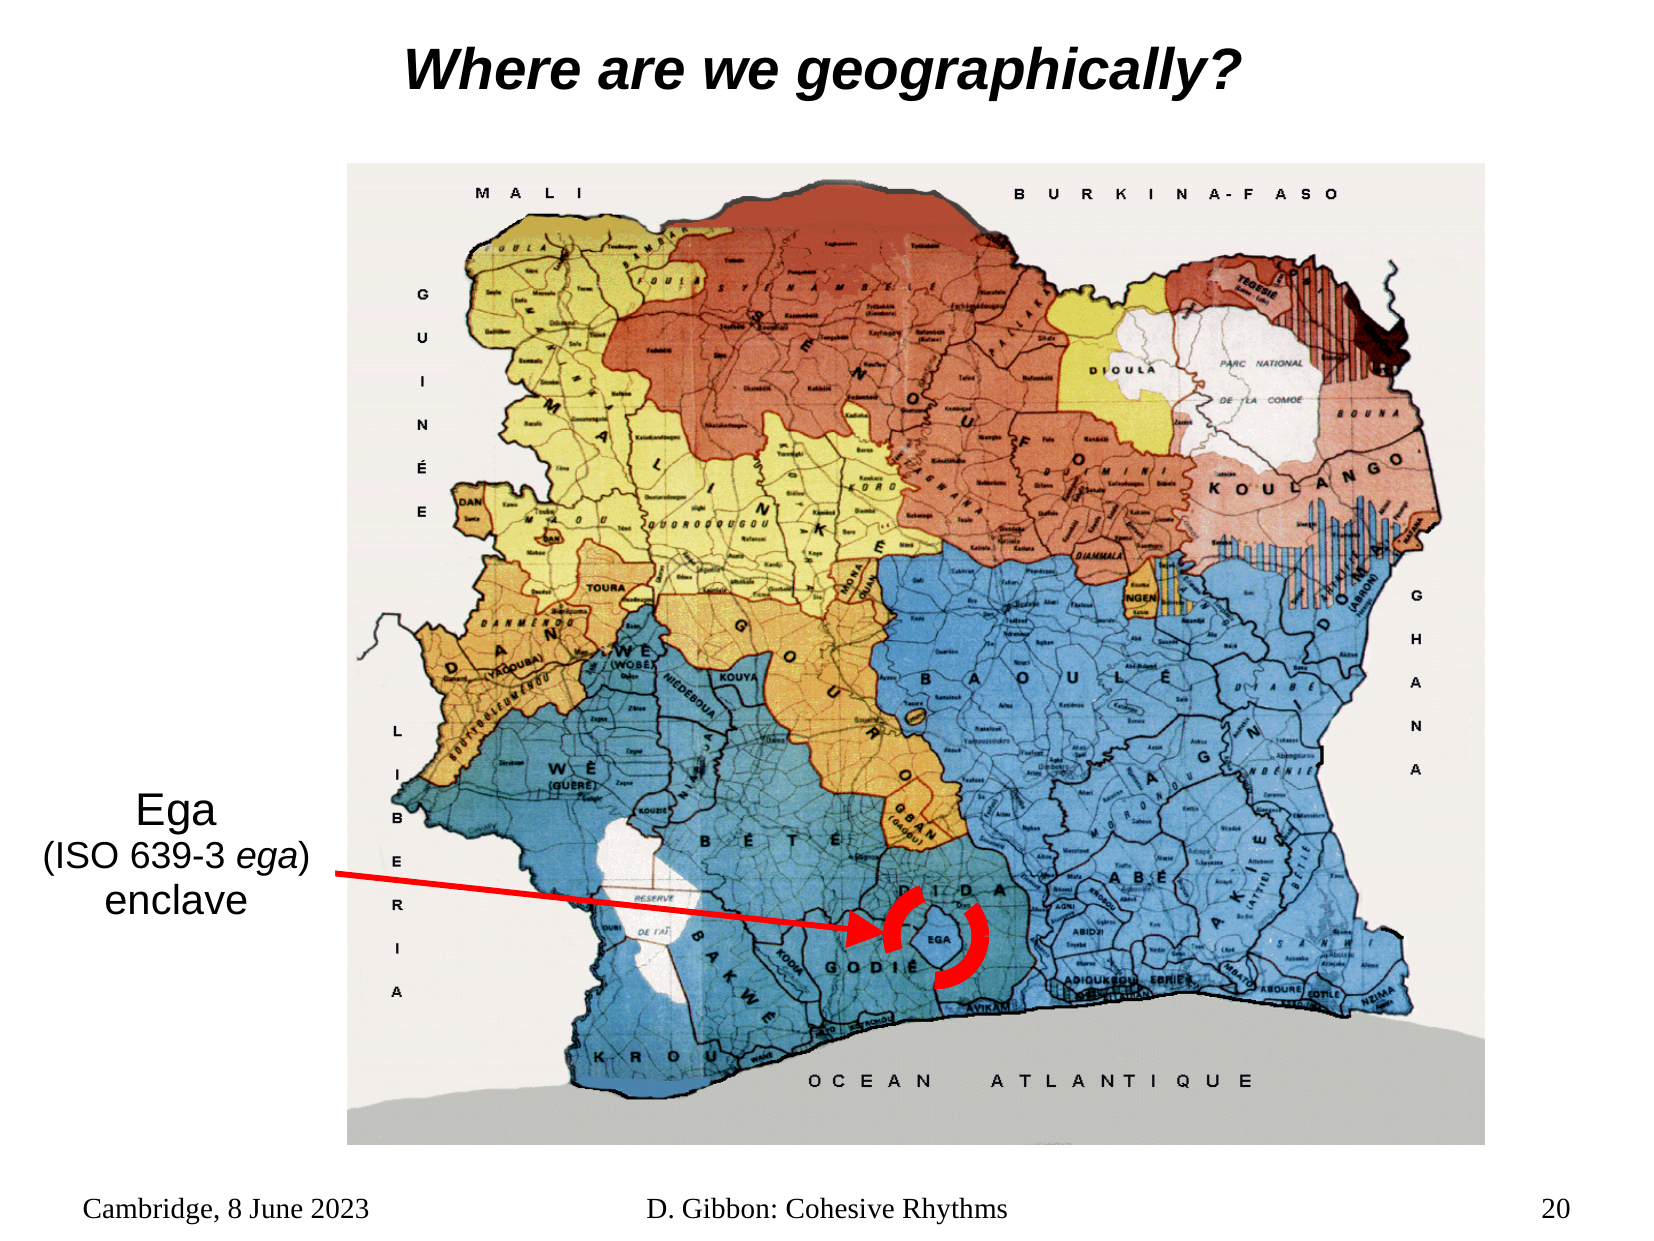

# Where are we geographically?
Ega
(ISO 639-3 ega)
enclave
Cambridge, 8 June 2023
D. Gibbon: Cohesive Rhythms
20